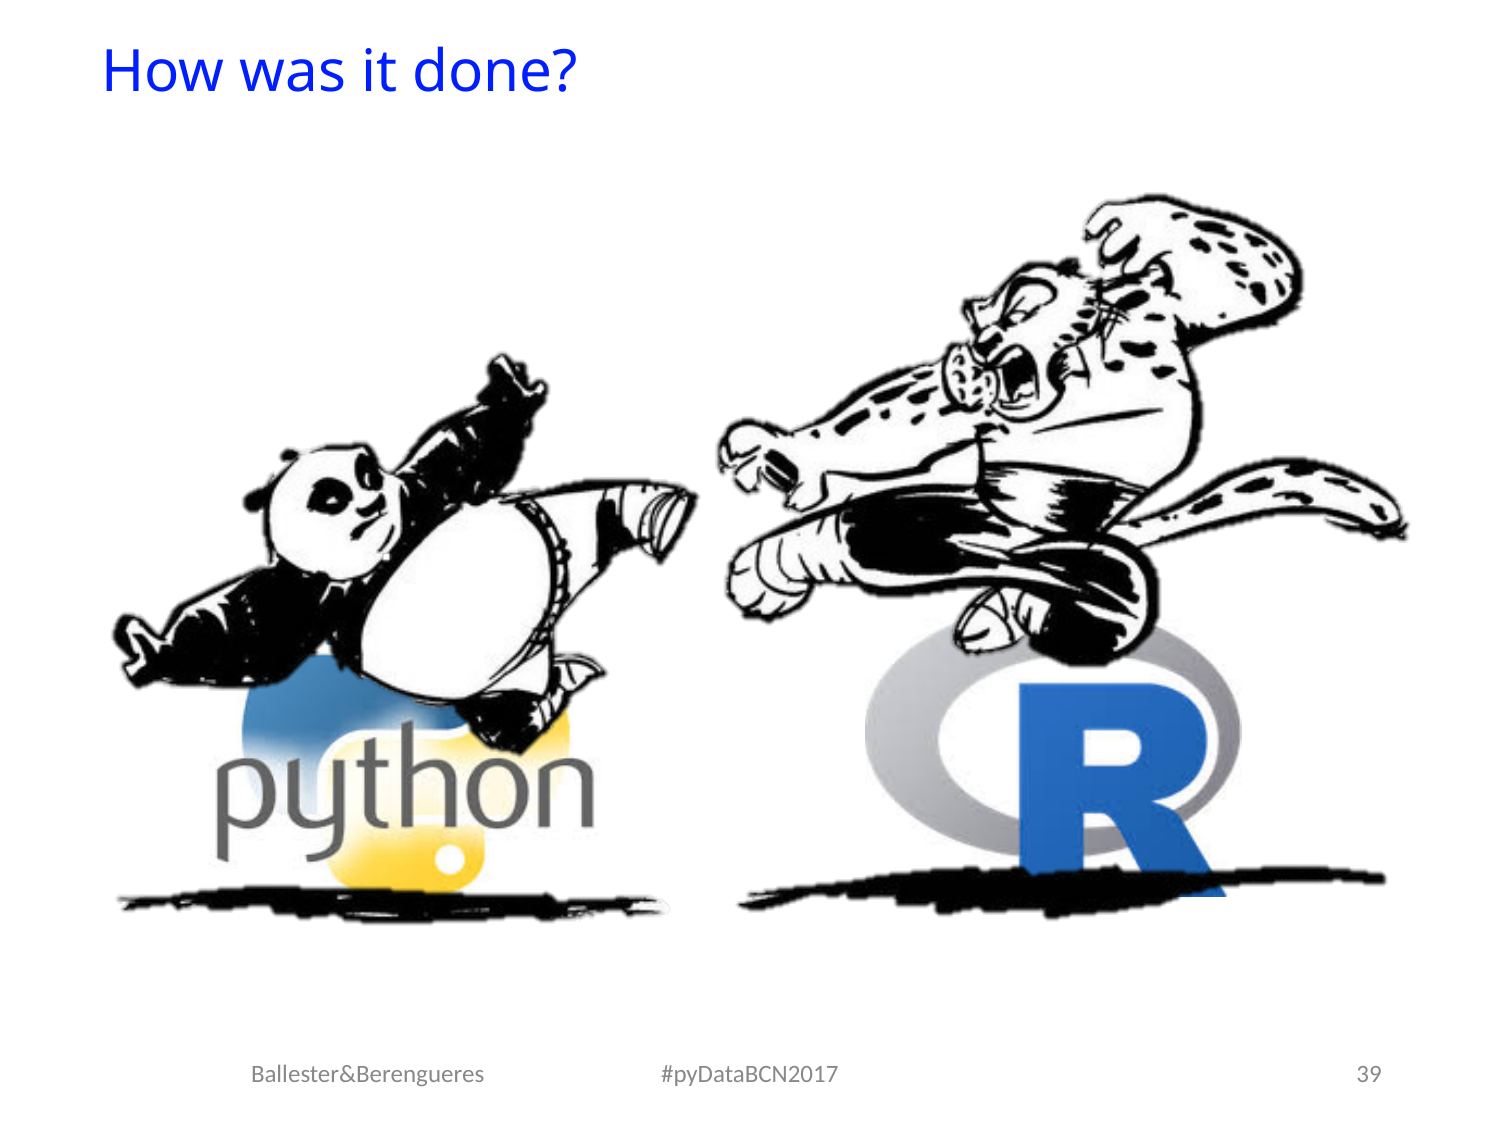

# How was it done?
Ballester&Berengueres
#pyDataBCN2017